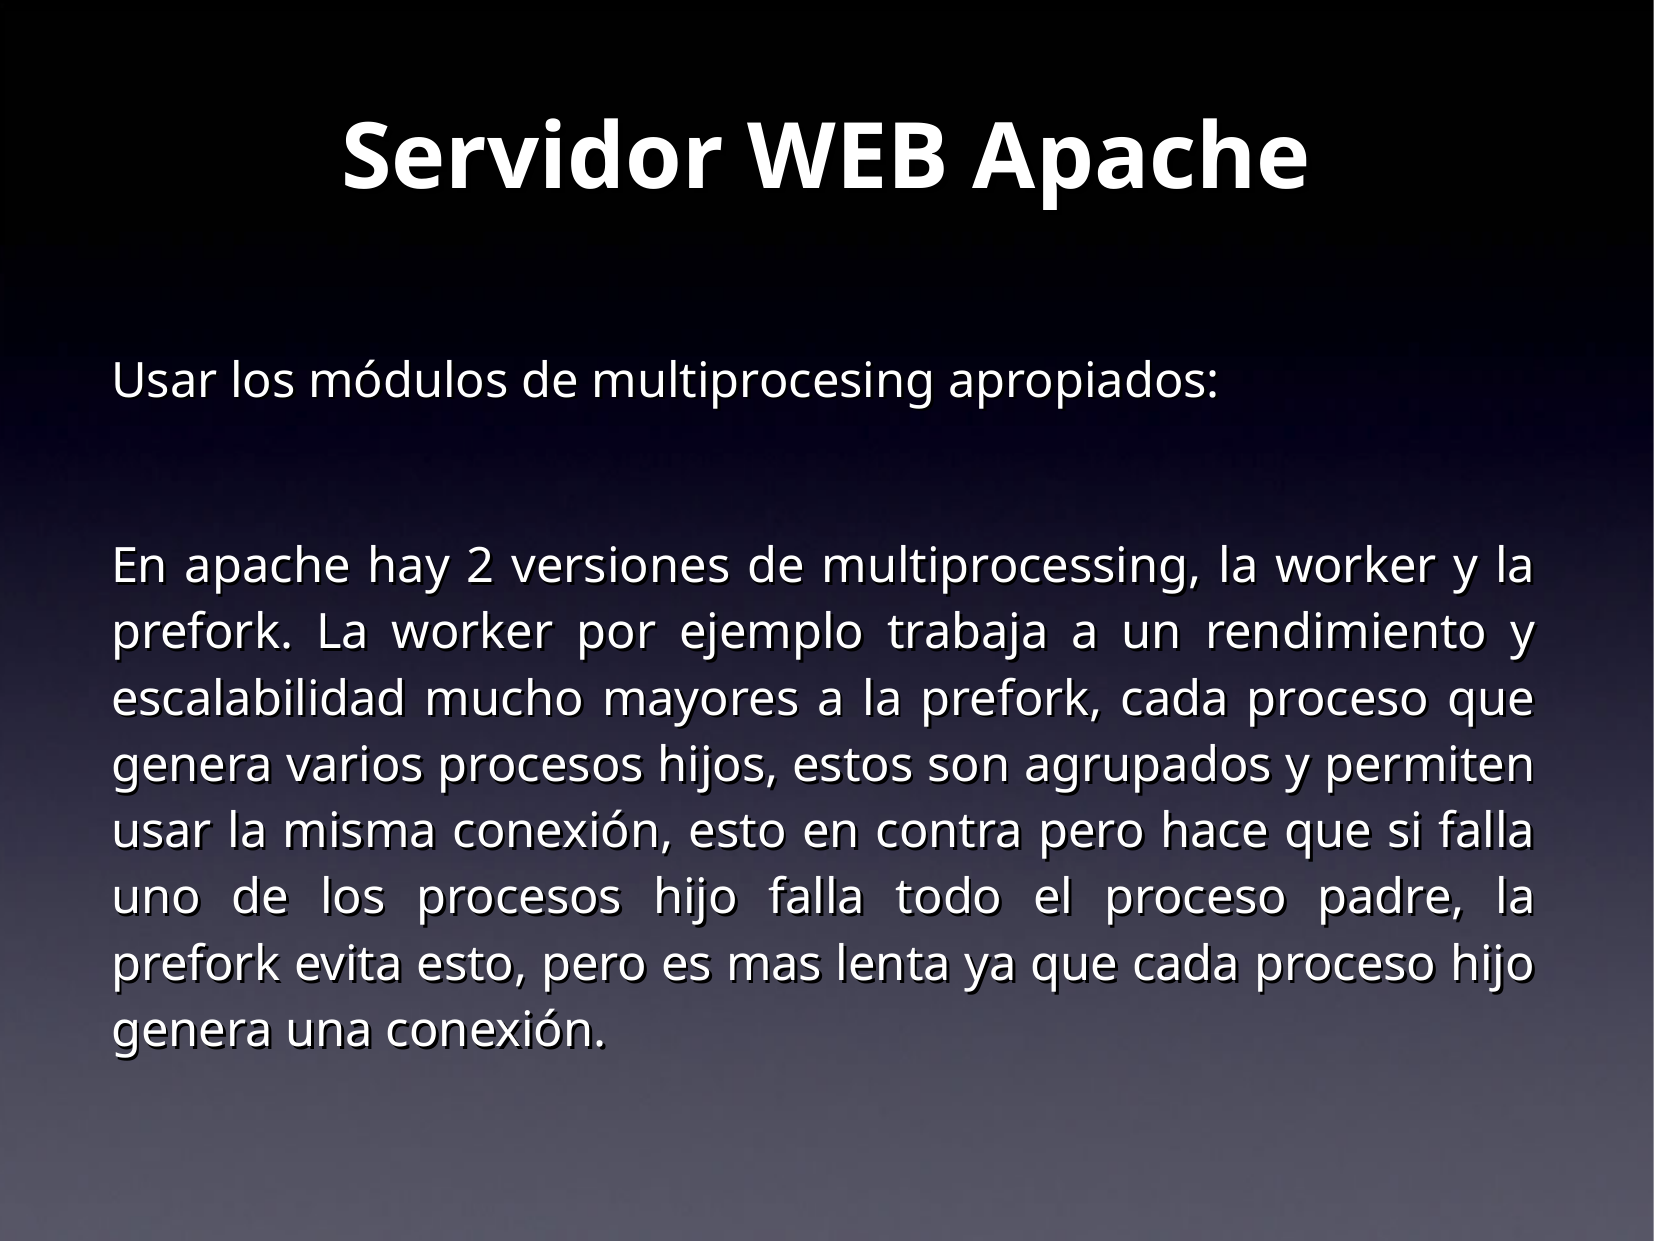

# Servidor WEB Apache
Usar los módulos de multiprocesing apropiados:
En apache hay 2 versiones de multiprocessing, la worker y la prefork. La worker por ejemplo trabaja a un rendimiento y escalabilidad mucho mayores a la prefork, cada proceso que genera varios procesos hijos, estos son agrupados y permiten usar la misma conexión, esto en contra pero hace que si falla uno de los procesos hijo falla todo el proceso padre, la prefork evita esto, pero es mas lenta ya que cada proceso hijo genera una conexión.